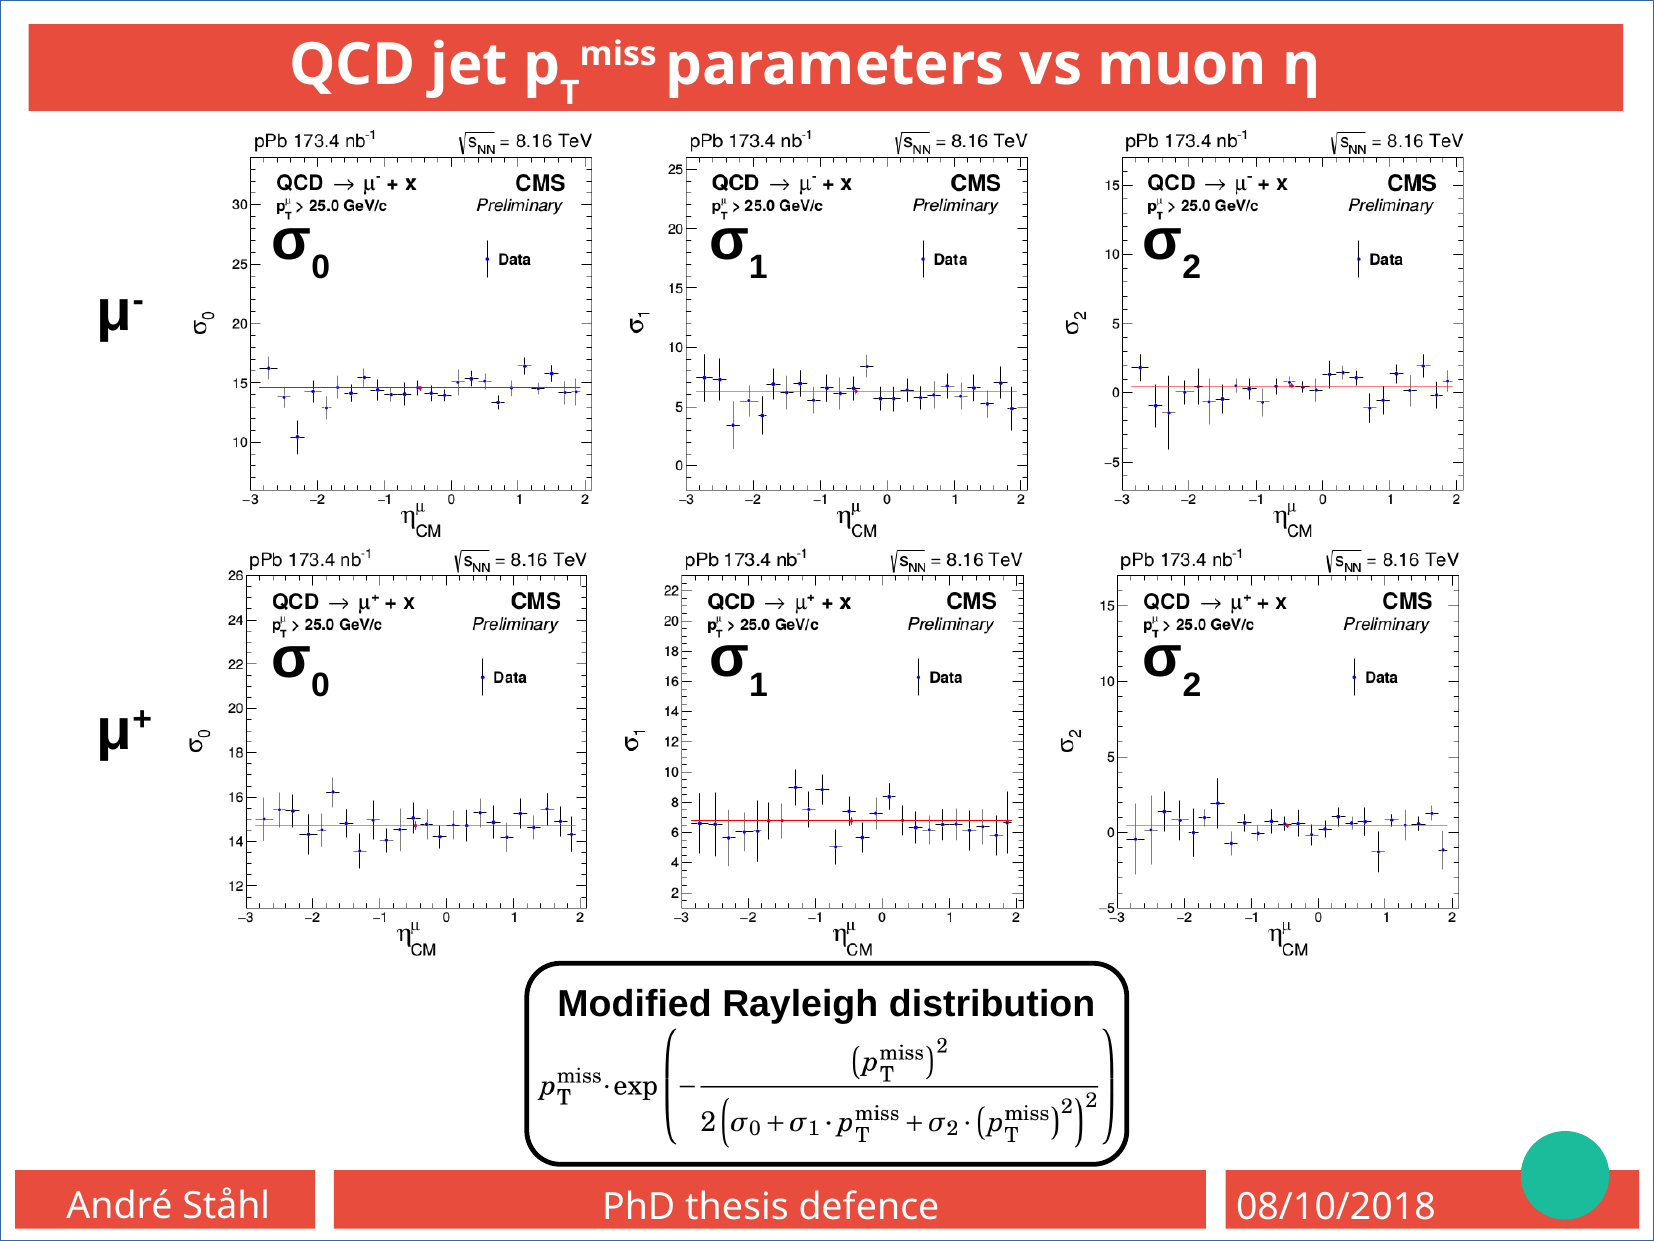

# QCD jet pTmiss parameters vs muon η
σ0
σ1
σ2
μ-
σ1
σ2
σ0
μ+
Modified Rayleigh distribution
08/10/2018